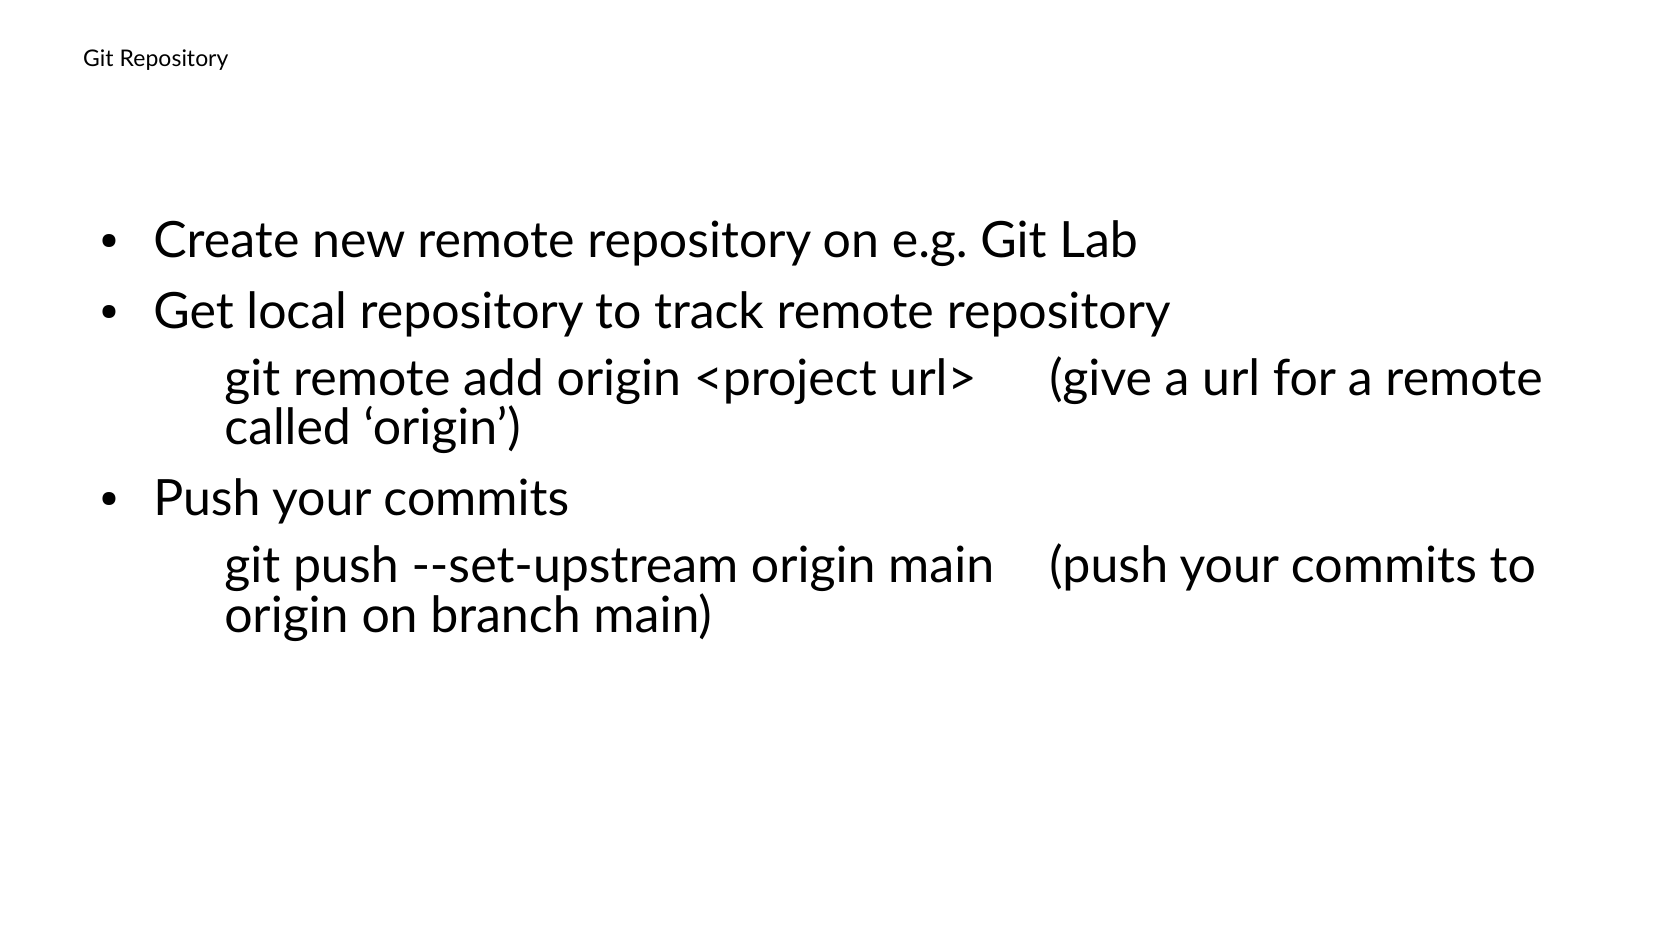

# Git Repository
Create new remote repository on e.g. Git Lab
Get local repository to track remote repository
git remote add origin <project url>	(give a url for a remote called ‘origin’)
Push your commits
git push --set-upstream origin main	(push your commits to origin on branch main)